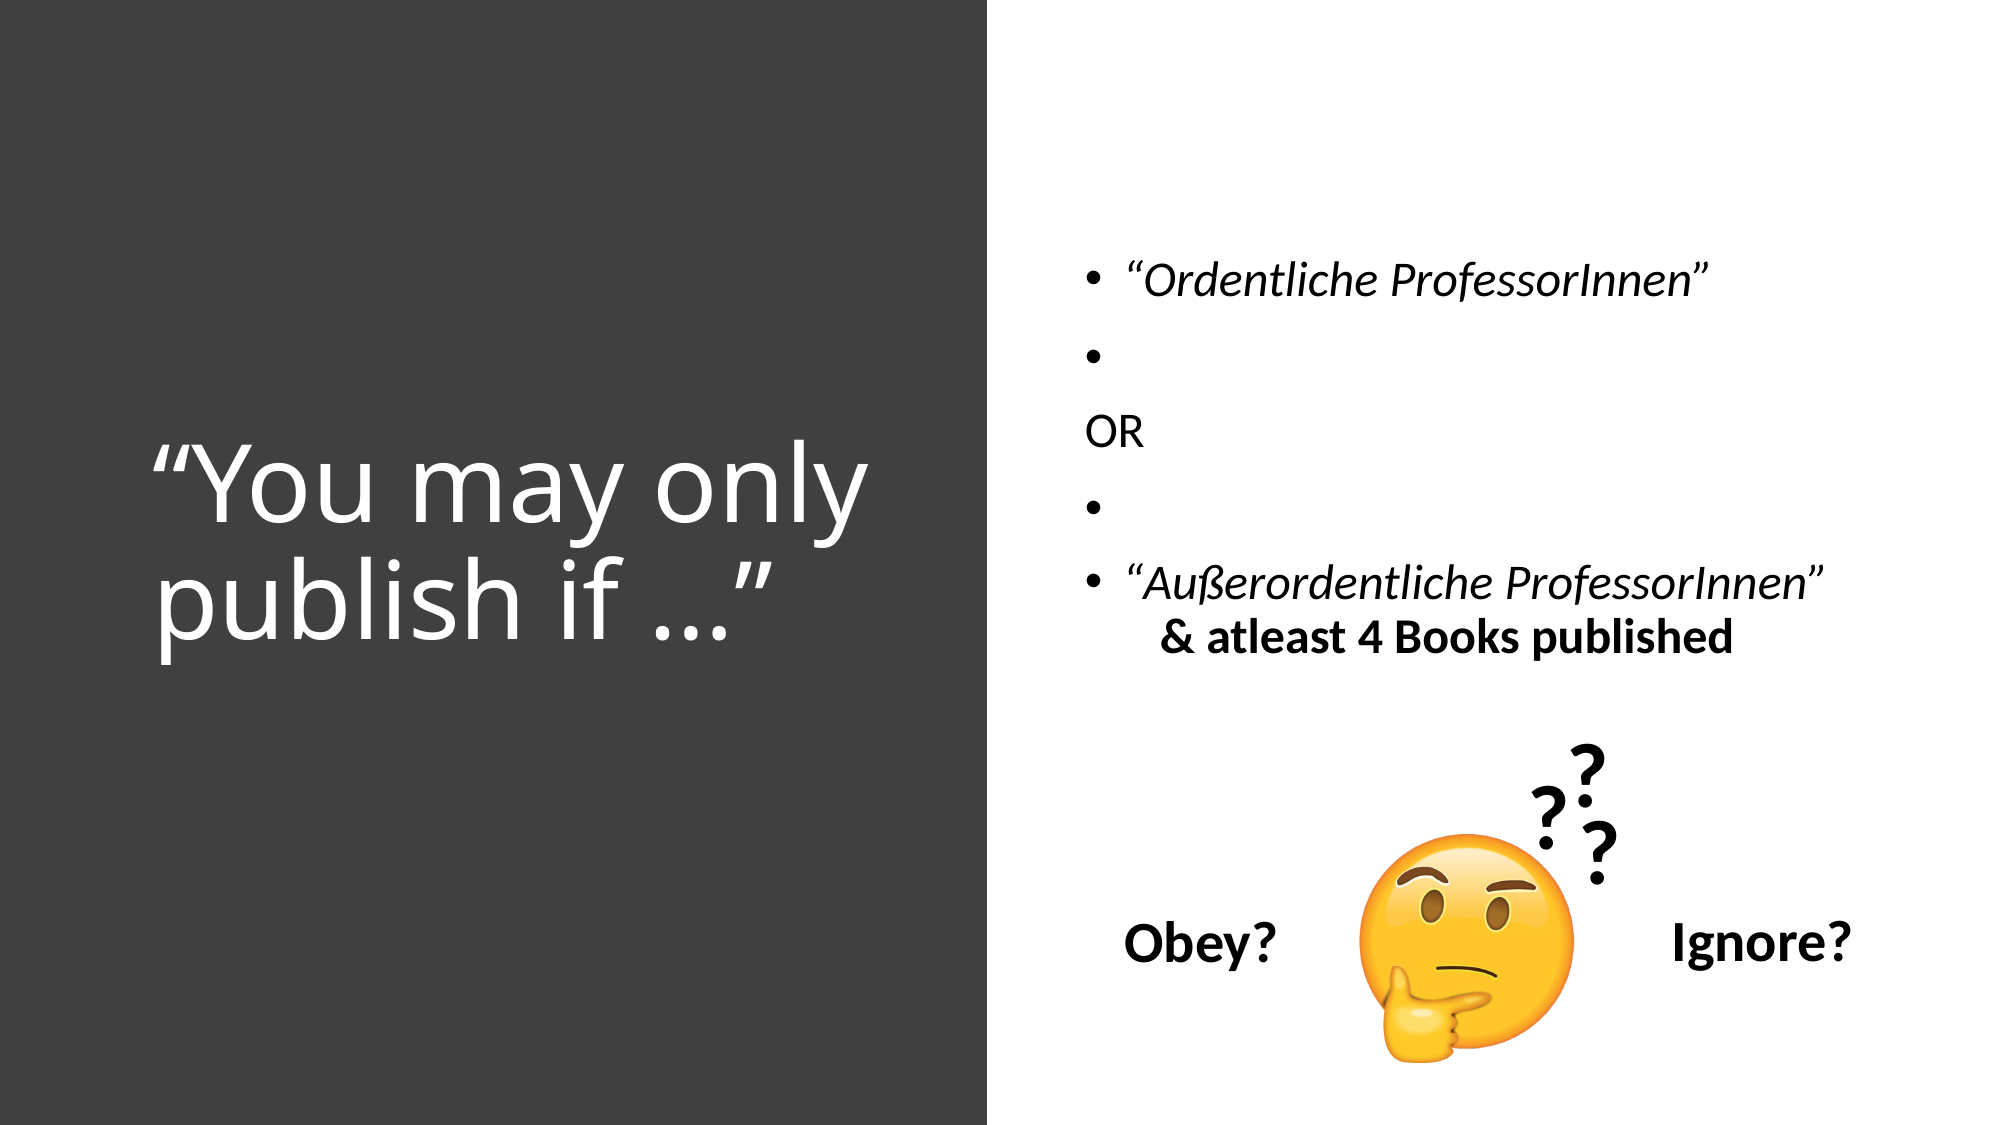

“Ordentliche ProfessorInnen”
OR
“Außerordentliche ProfessorInnen” & atleast 4 Books published
# “You may only publish if …”
?
?
?
Ignore?
Obey?